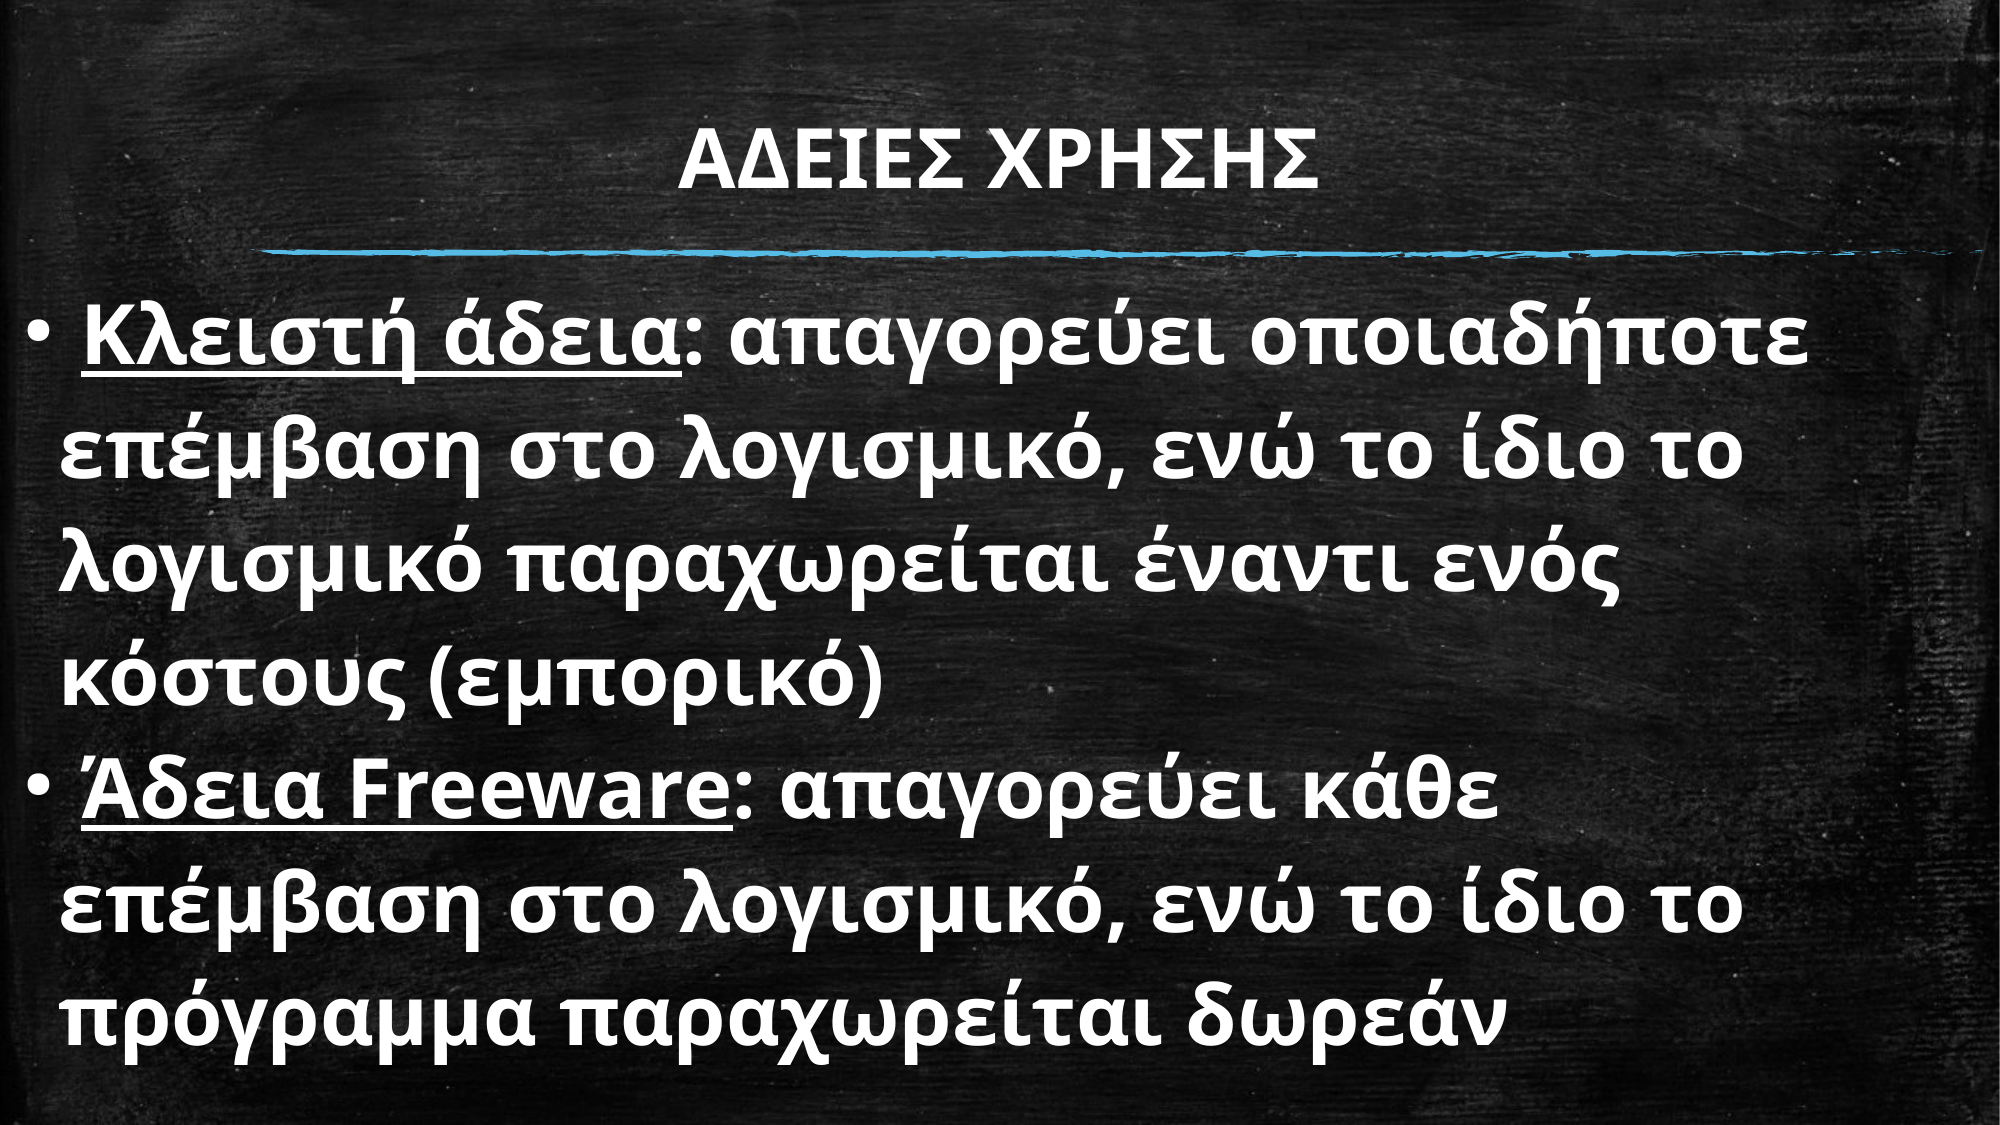

# ΑΔΕΙΕΣ ΧΡΗΣΗΣ
 Κλειστή άδεια: απαγορεύει οποιαδήποτε επέμβαση στο λογισμικό, ενώ το ίδιο το λογισμικό παραχωρείται έναντι ενός κόστους (εμπορικό)
 Άδεια Freeware: απαγορεύει κάθε επέμβαση στο λογισμικό, ενώ το ίδιο το πρόγραμμα παραχωρείται δωρεάν